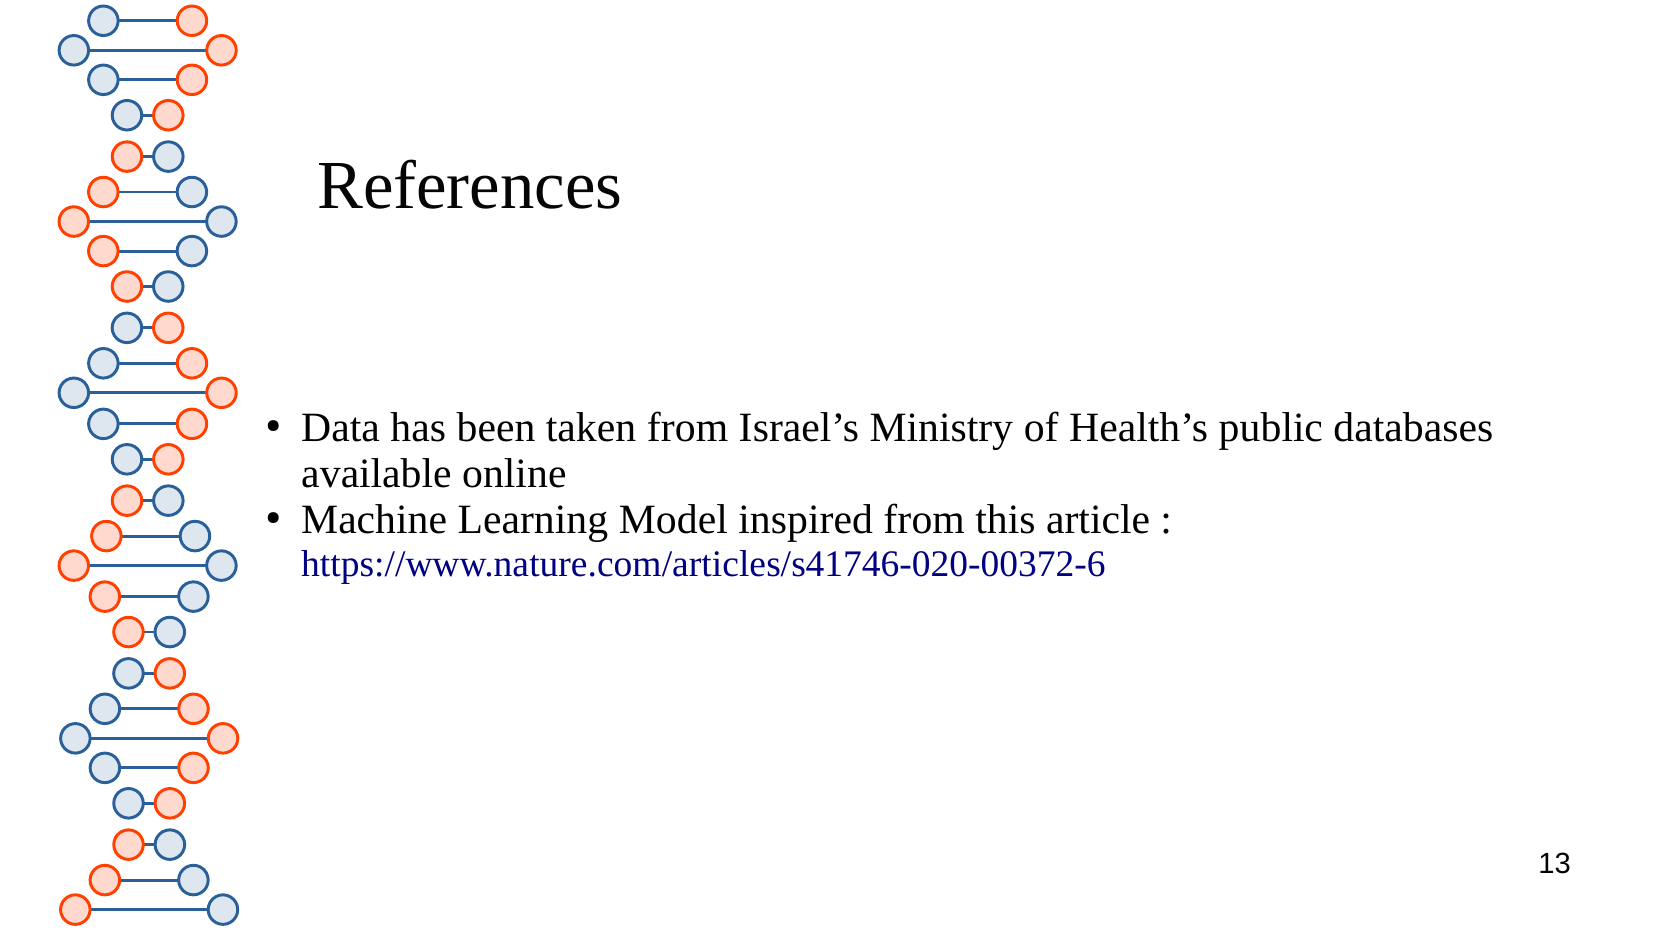

# References
Data has been taken from Israel’s Ministry of Health’s public databases available online
Machine Learning Model inspired from this article : https://www.nature.com/articles/s41746-020-00372-6
13